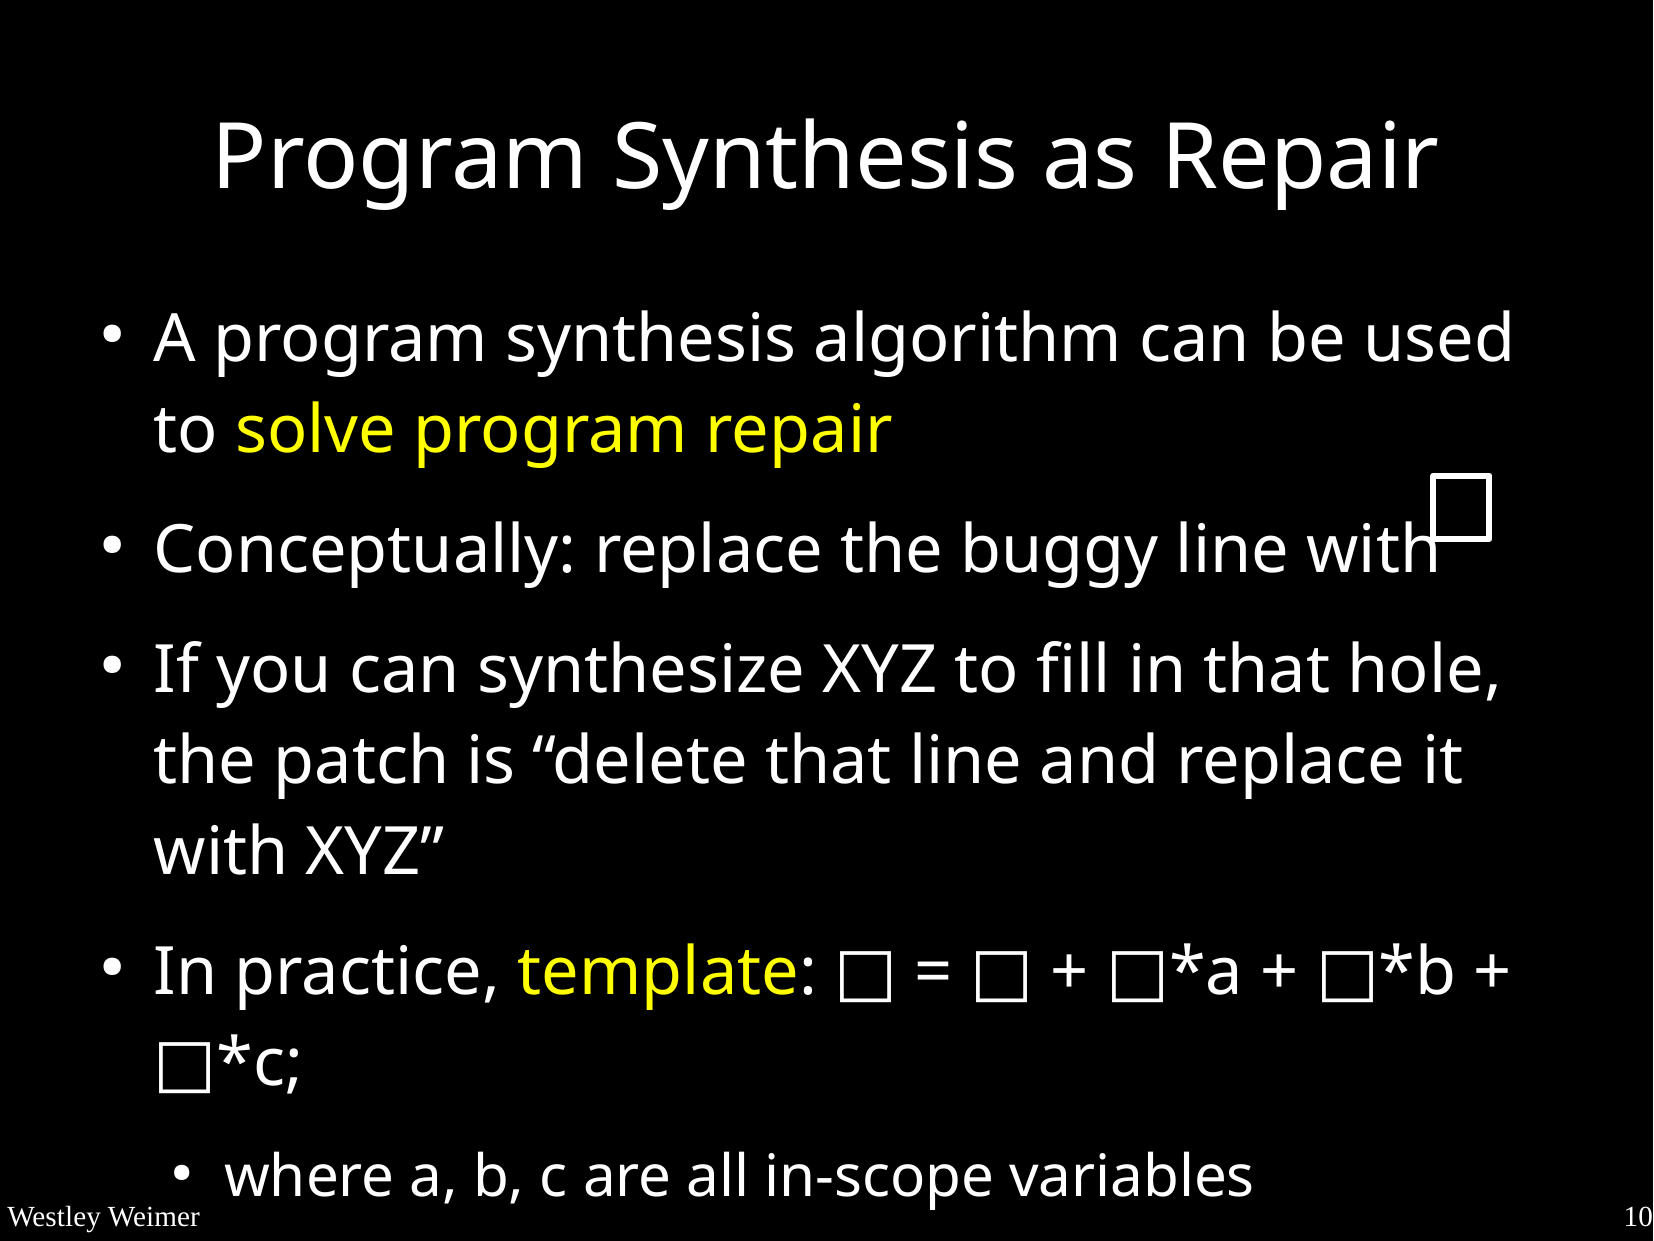

# Program Synthesis as Repair
A program synthesis algorithm can be used to solve program repair
Conceptually: replace the buggy line with
If you can synthesize XYZ to fill in that hole, the patch is “delete that line and replace it with XYZ”
In practice, template: □ = □ + □*a + □*b + □*c;
where a, b, c are all in-scope variables
cf. Linear Regression. cf. Daikon.
10